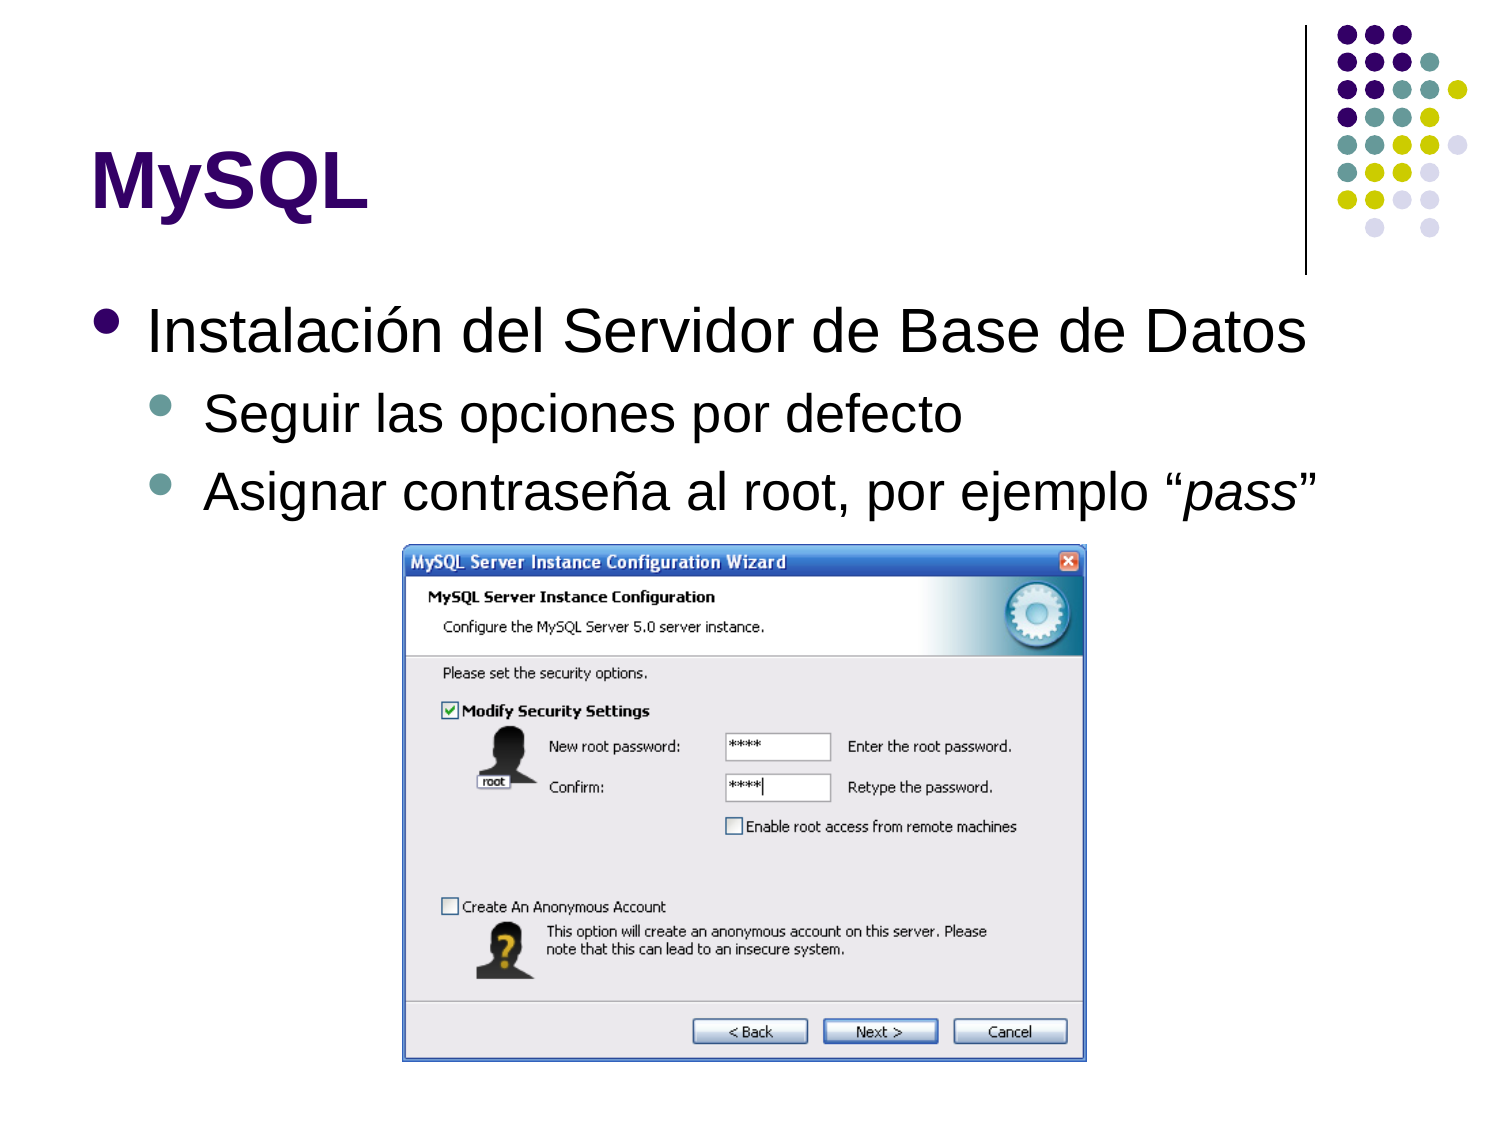

# MySQL
Instalación del Servidor de Base de Datos
Seguir las opciones por defecto
Asignar contraseña al root, por ejemplo “pass”